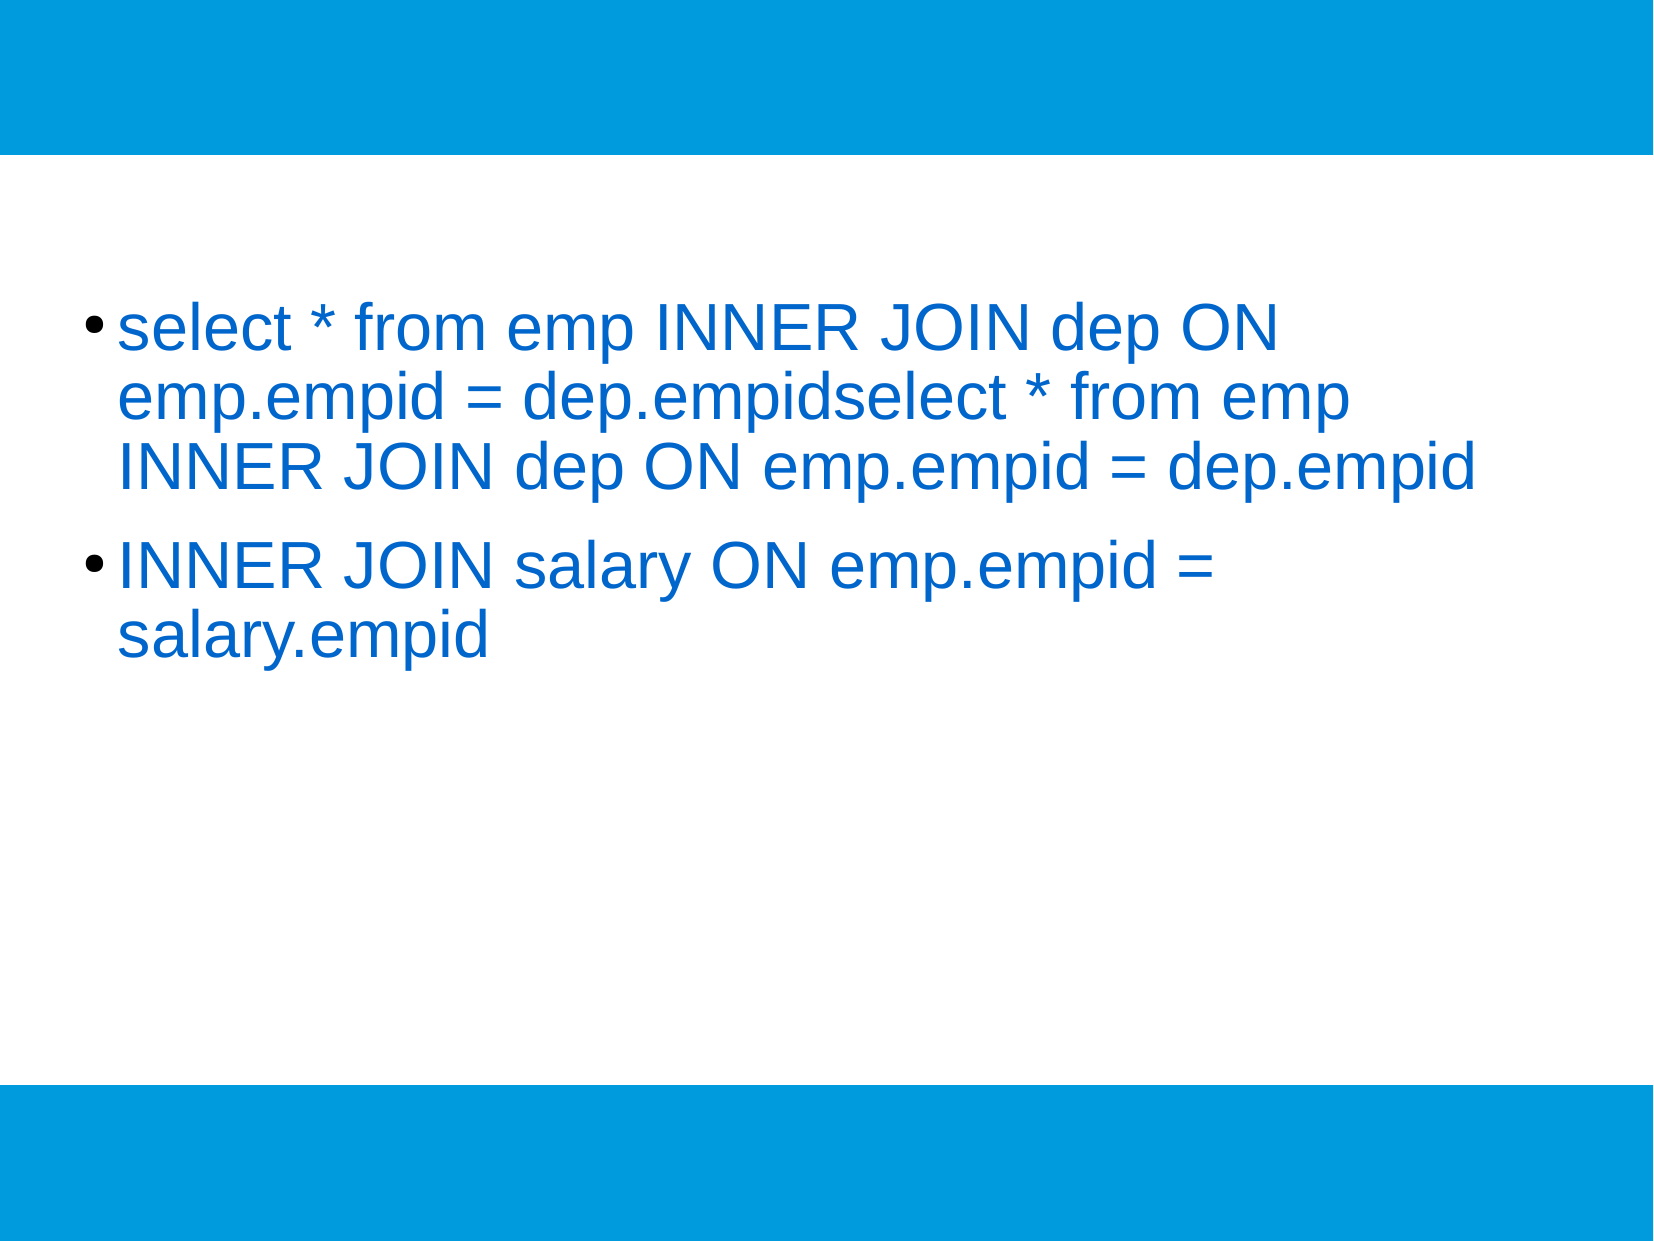

#
select * from emp INNER JOIN dep ON emp.empid = dep.empidselect * from emp INNER JOIN dep ON emp.empid = dep.empid
INNER JOIN salary ON emp.empid = salary.empid